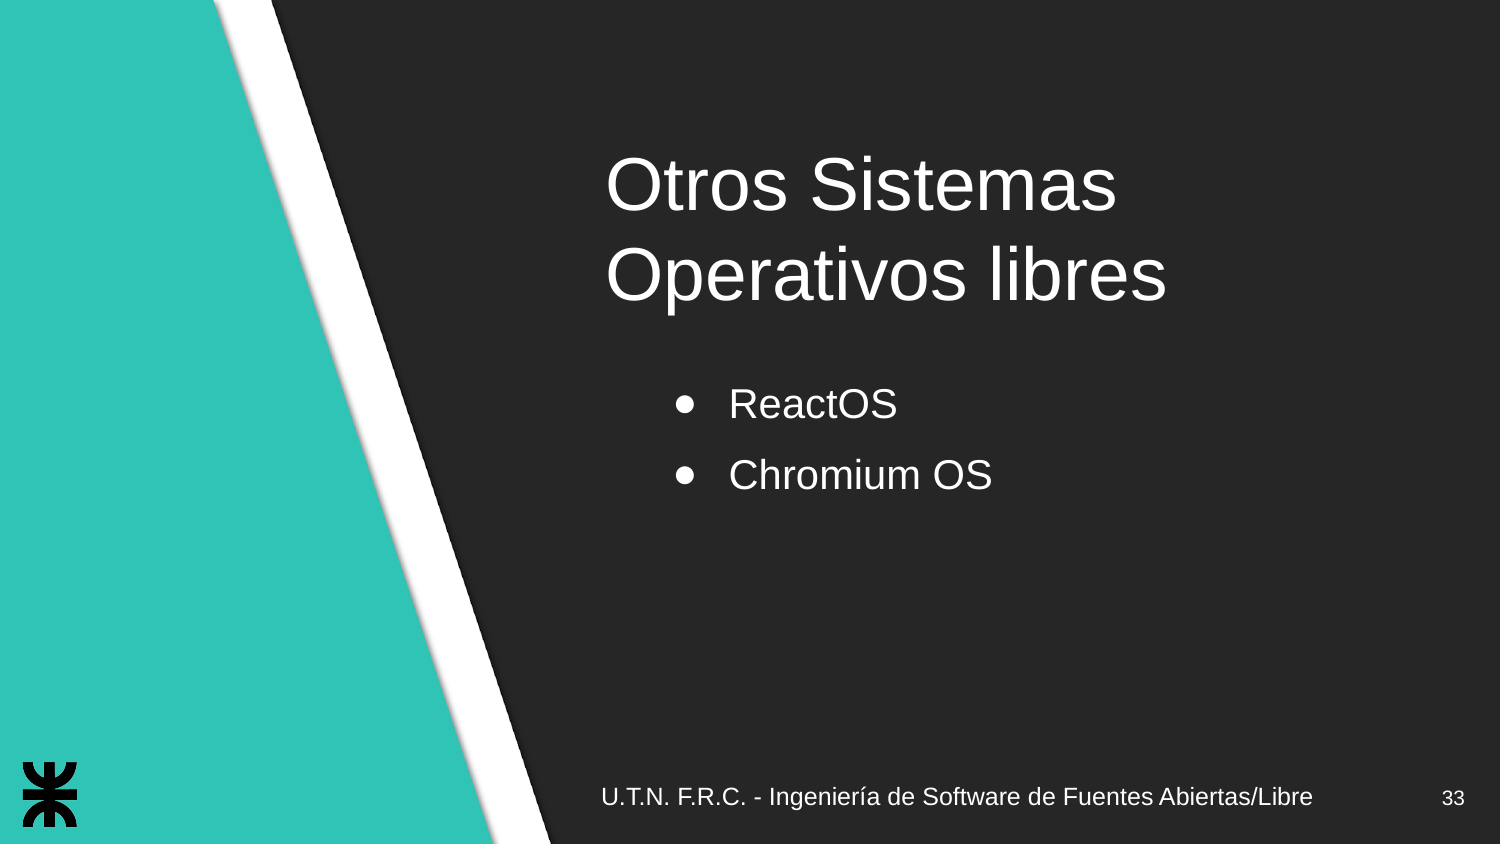

# Otros Sistemas Operativos libres
ReactOS
Chromium OS
U.T.N. F.R.C. - Ingeniería de Software de Fuentes Abiertas/Libre